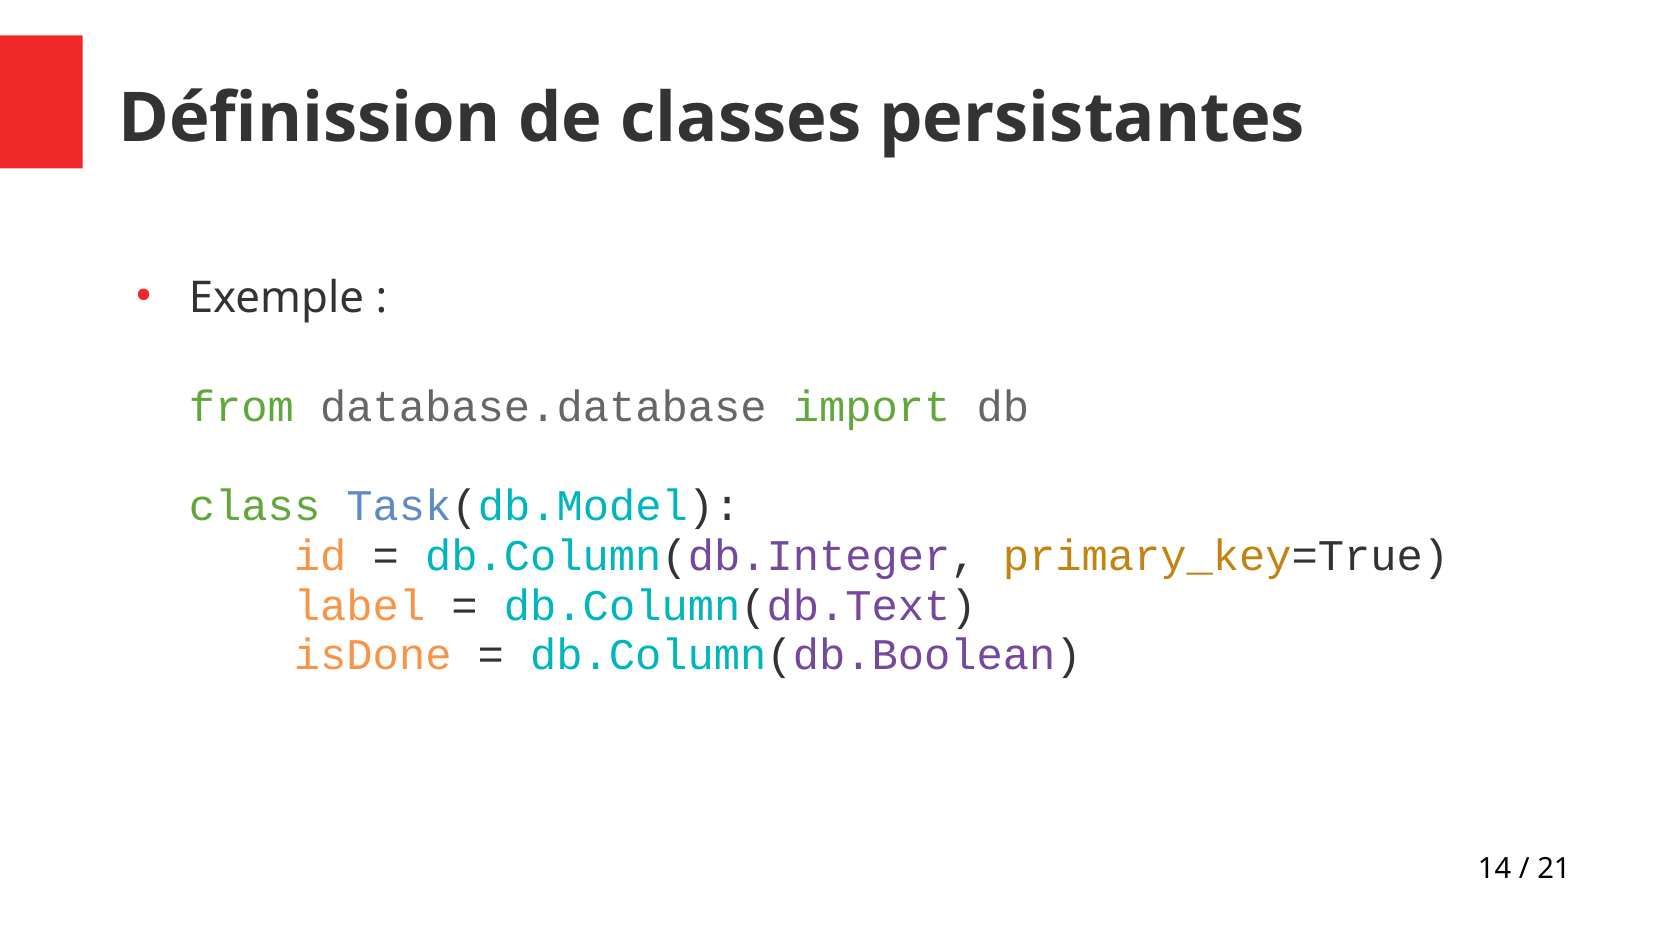

# Définission de classes persistantes
Exemple :
from database.database import db
class Task(db.Model):
 id = db.Column(db.Integer, primary_key=True)
 label = db.Column(db.Text)
 isDone = db.Column(db.Boolean)
14